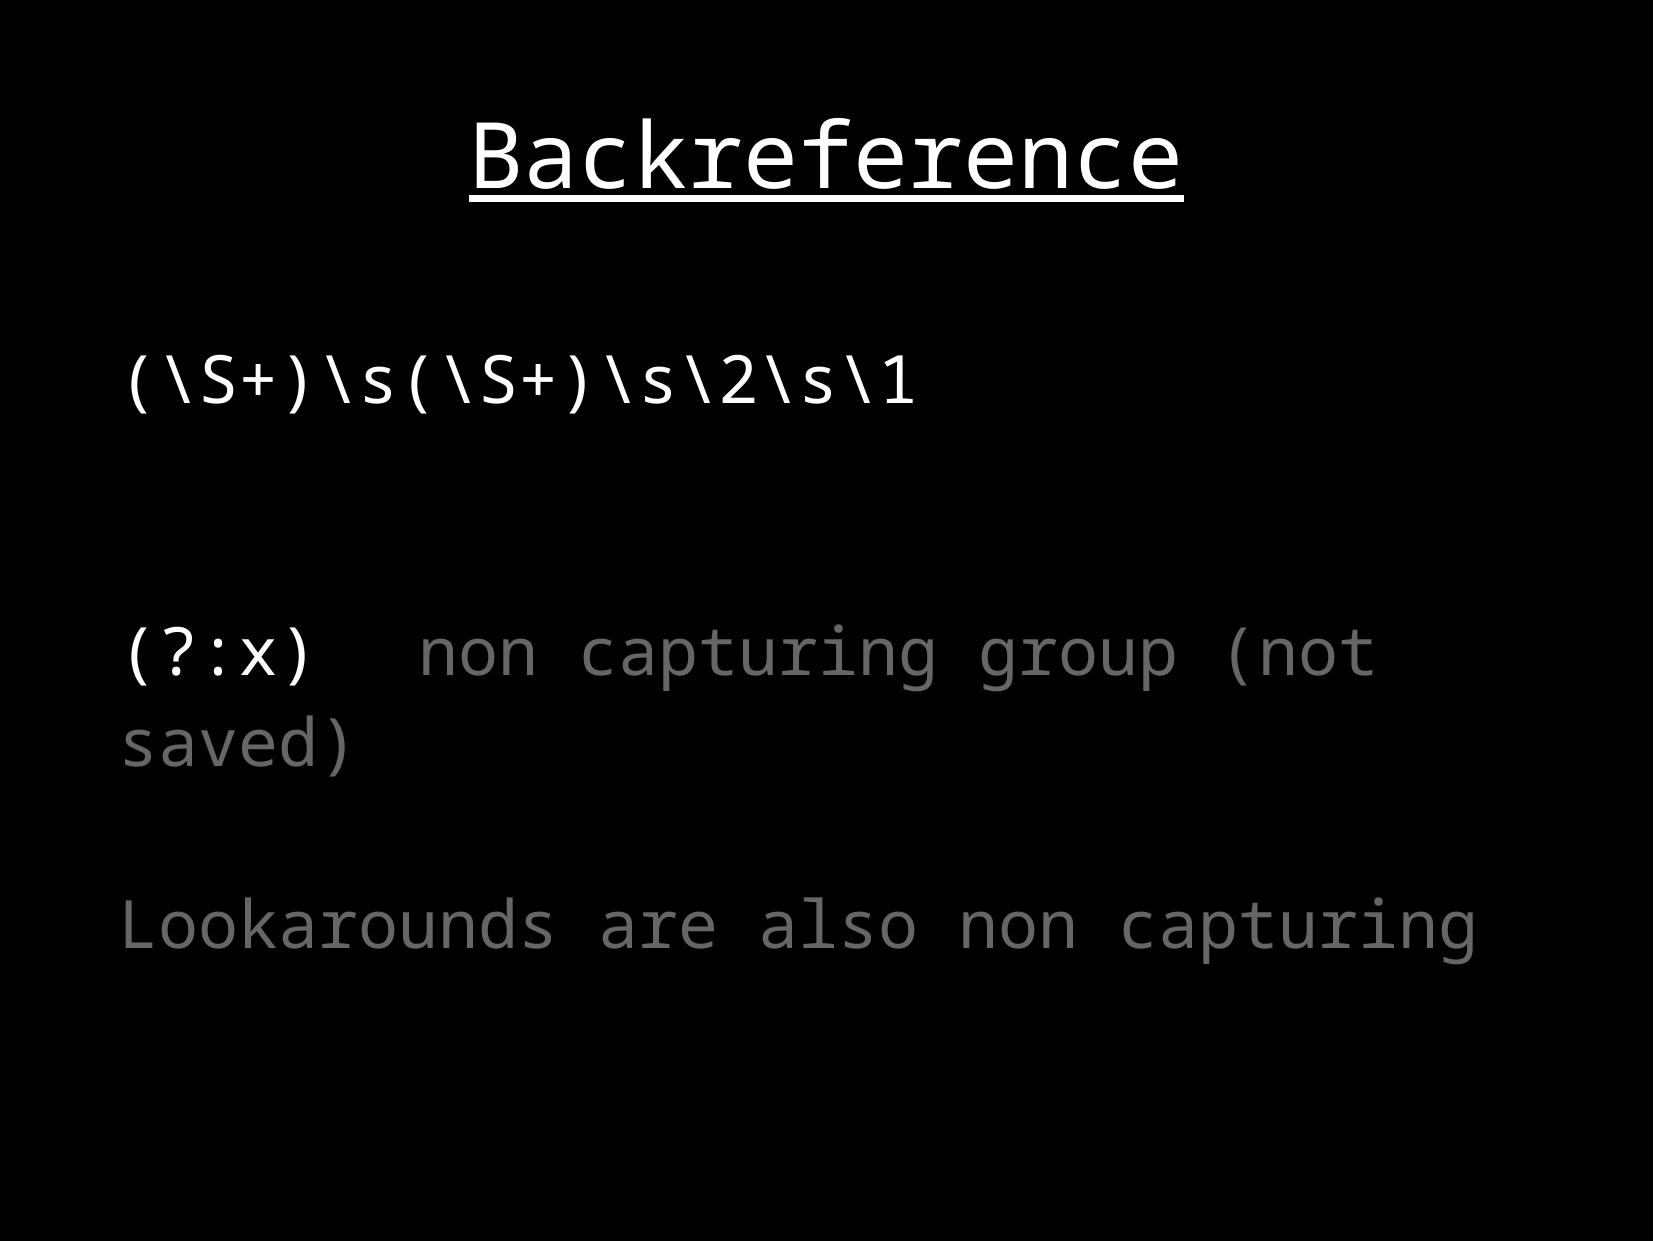

# Backreference
(\S+)\s(\S+)\s\2\s\1
(?:x)		non capturing group (not saved)
Lookarounds are also non capturing